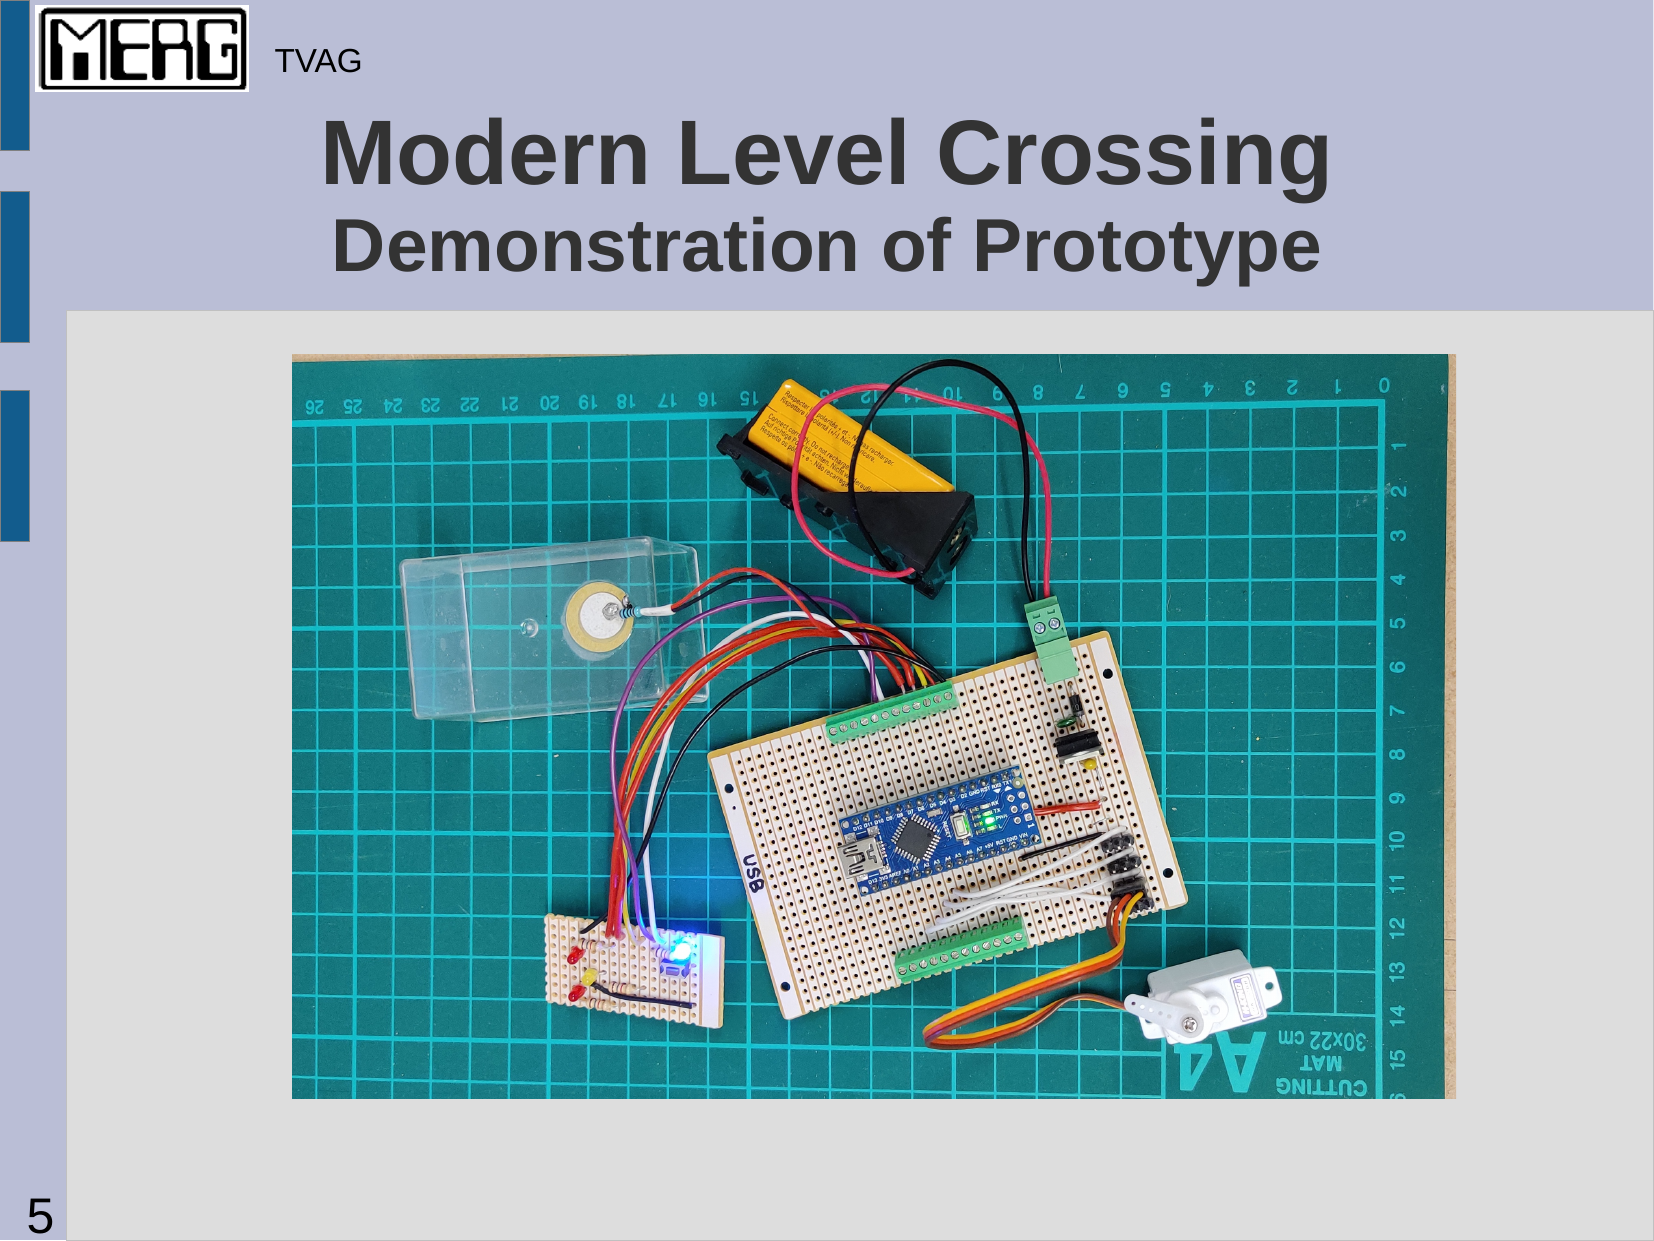

TVAG
# Modern Level Crossing Demonstration of Prototype